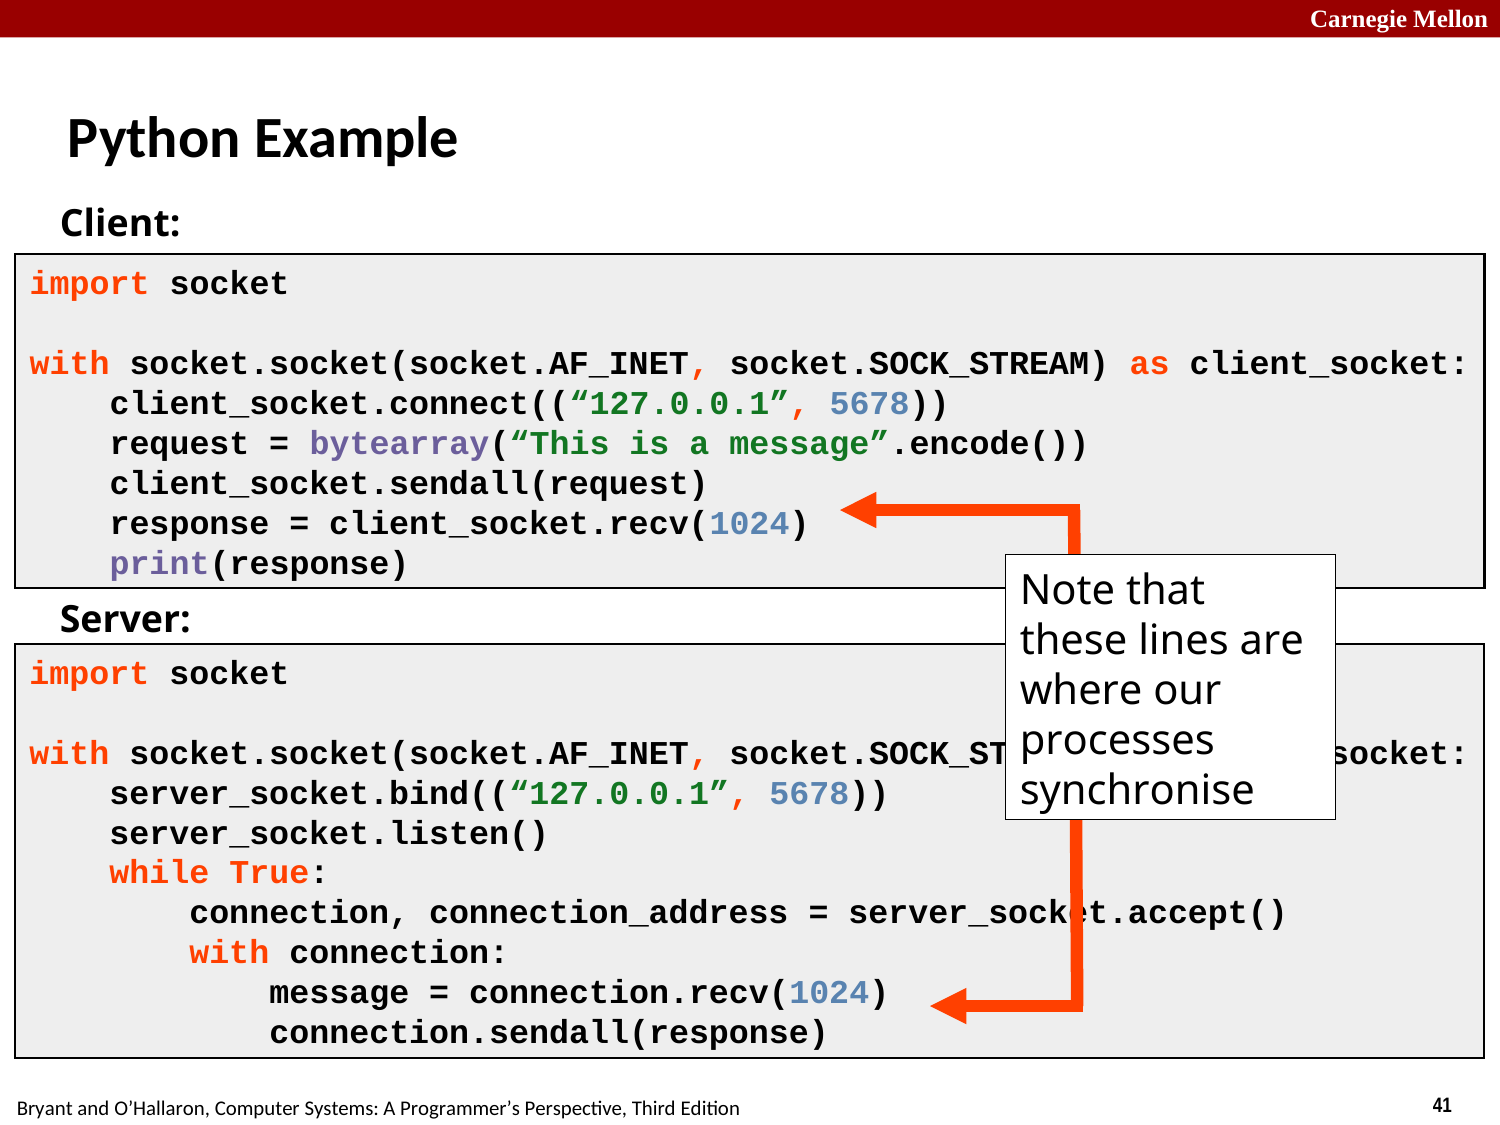

# Python Example
Client:
import socket
with socket.socket(socket.AF_INET, socket.SOCK_STREAM) as client_socket:
 client_socket.connect((“127.0.0.1”, 5678))
 request = bytearray(“This is a message”.encode())
 client_socket.sendall(request)
 response = client_socket.recv(1024)
 print(response)
Note that these lines are where our processes synchronise
Server:
import socket
with socket.socket(socket.AF_INET, socket.SOCK_STREAM) as server_socket:
 server_socket.bind((“127.0.0.1”, 5678))
 server_socket.listen()
 while True:
 connection, connection_address = server_socket.accept()
 with connection:
 message = connection.recv(1024)
 connection.sendall(response)